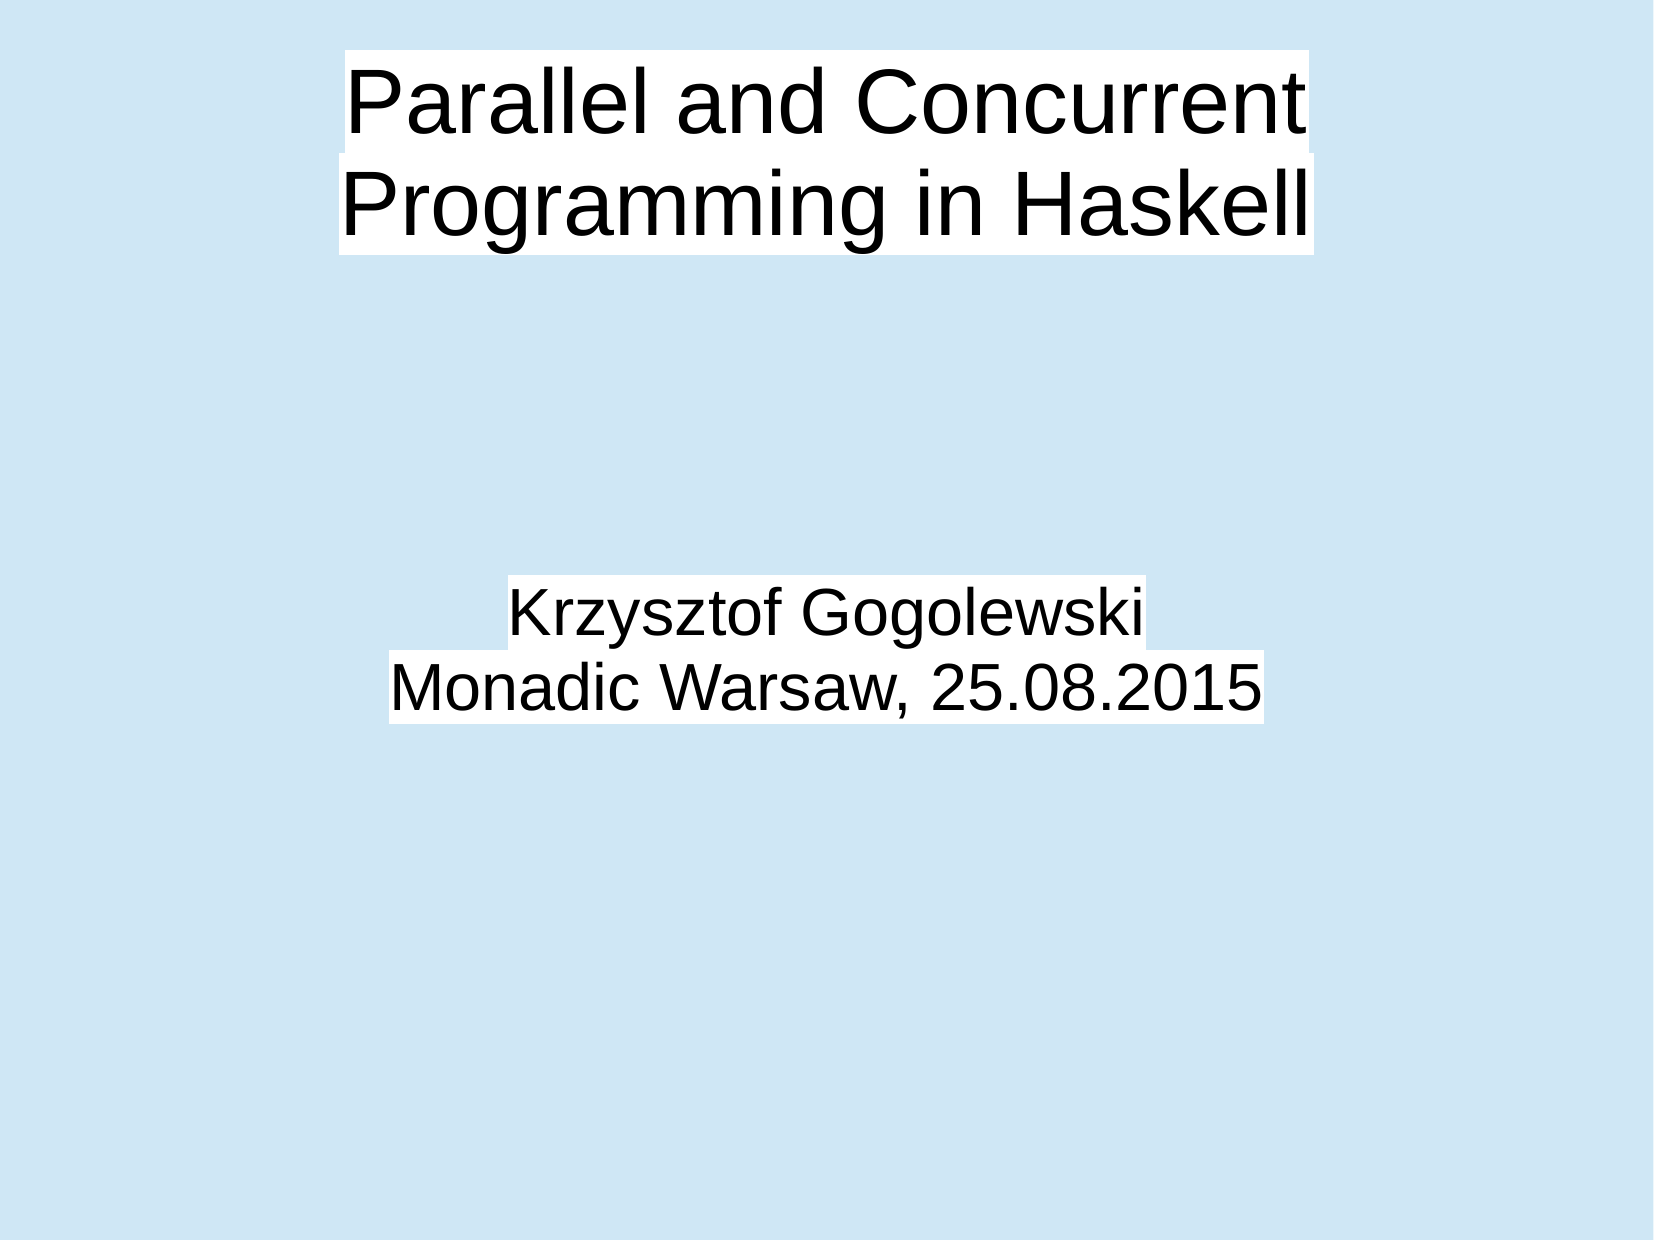

# Parallel and Concurrent Programming in Haskell
Krzysztof Gogolewski
Monadic Warsaw, 25.08.2015